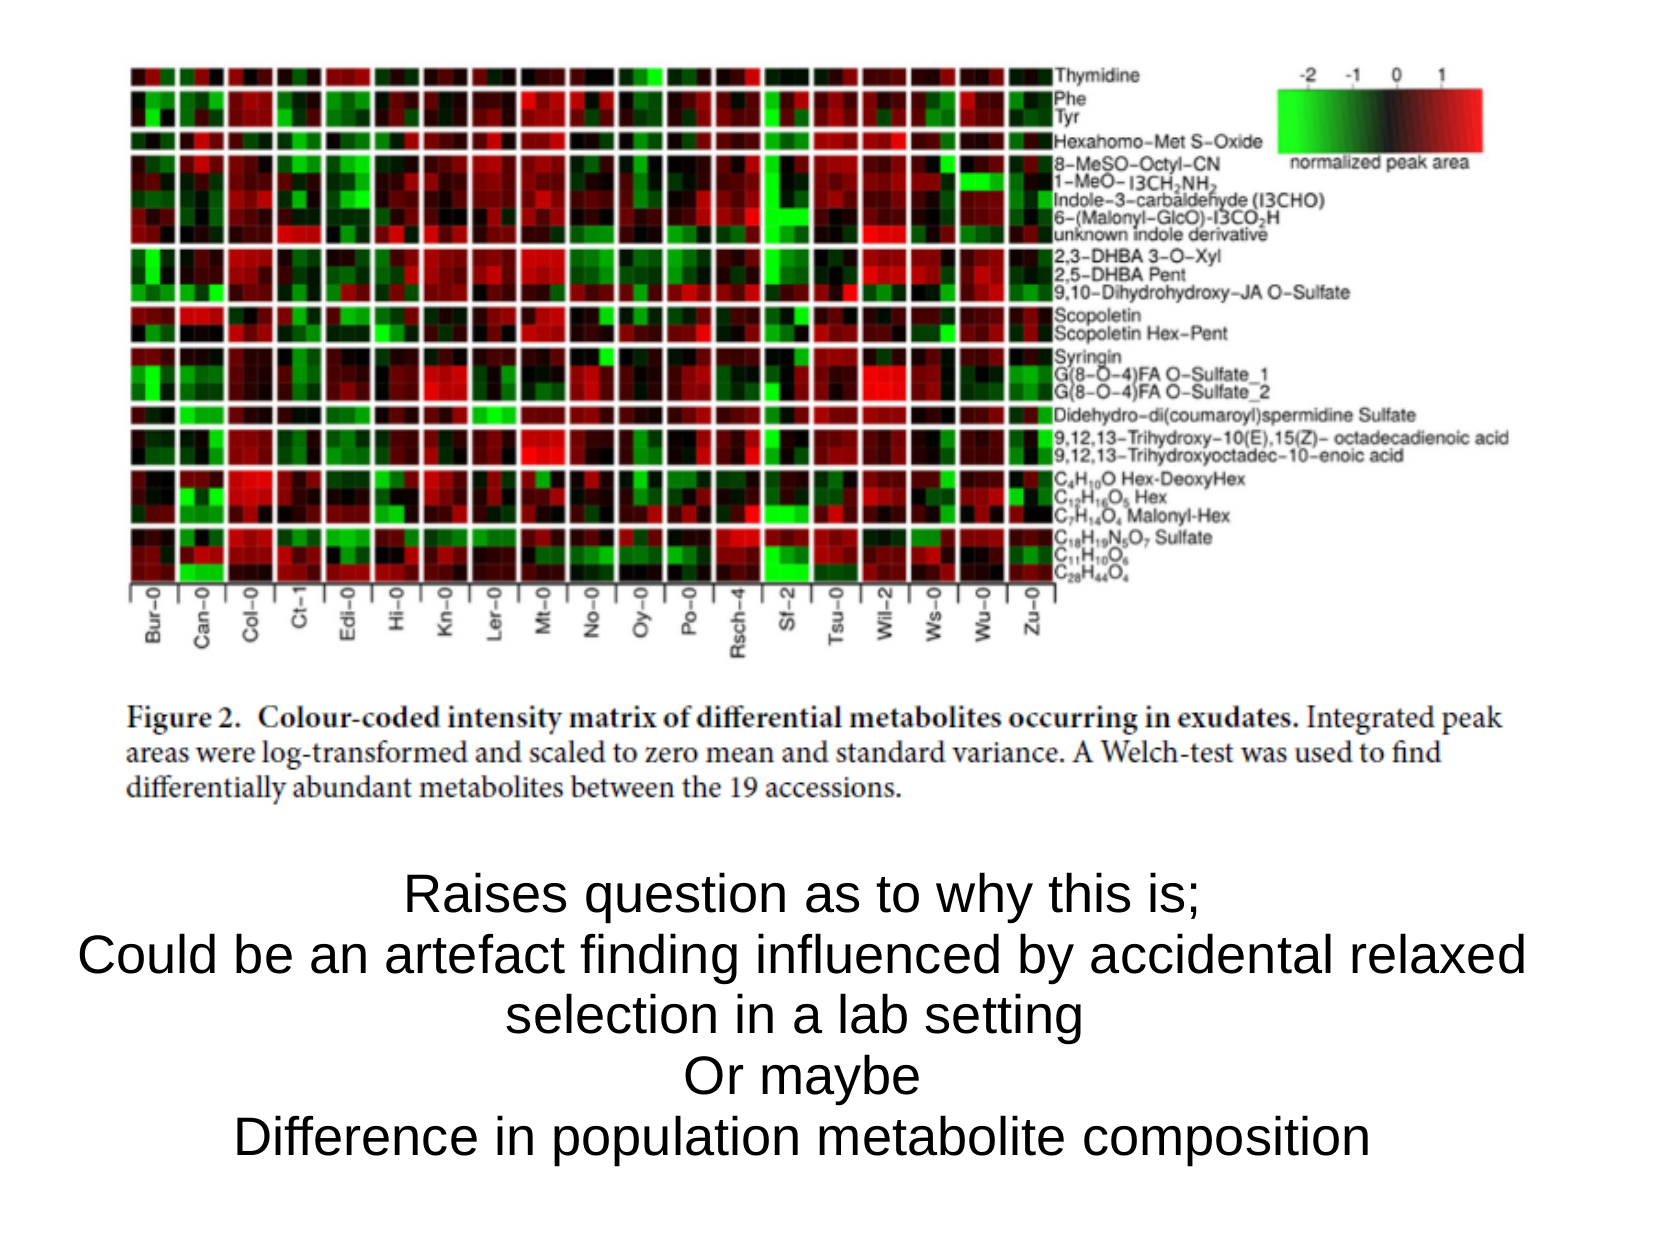

#
Raises question as to why this is;
Could be an artefact finding influenced by accidental relaxed selection in a lab setting
Or maybe
Difference in population metabolite composition